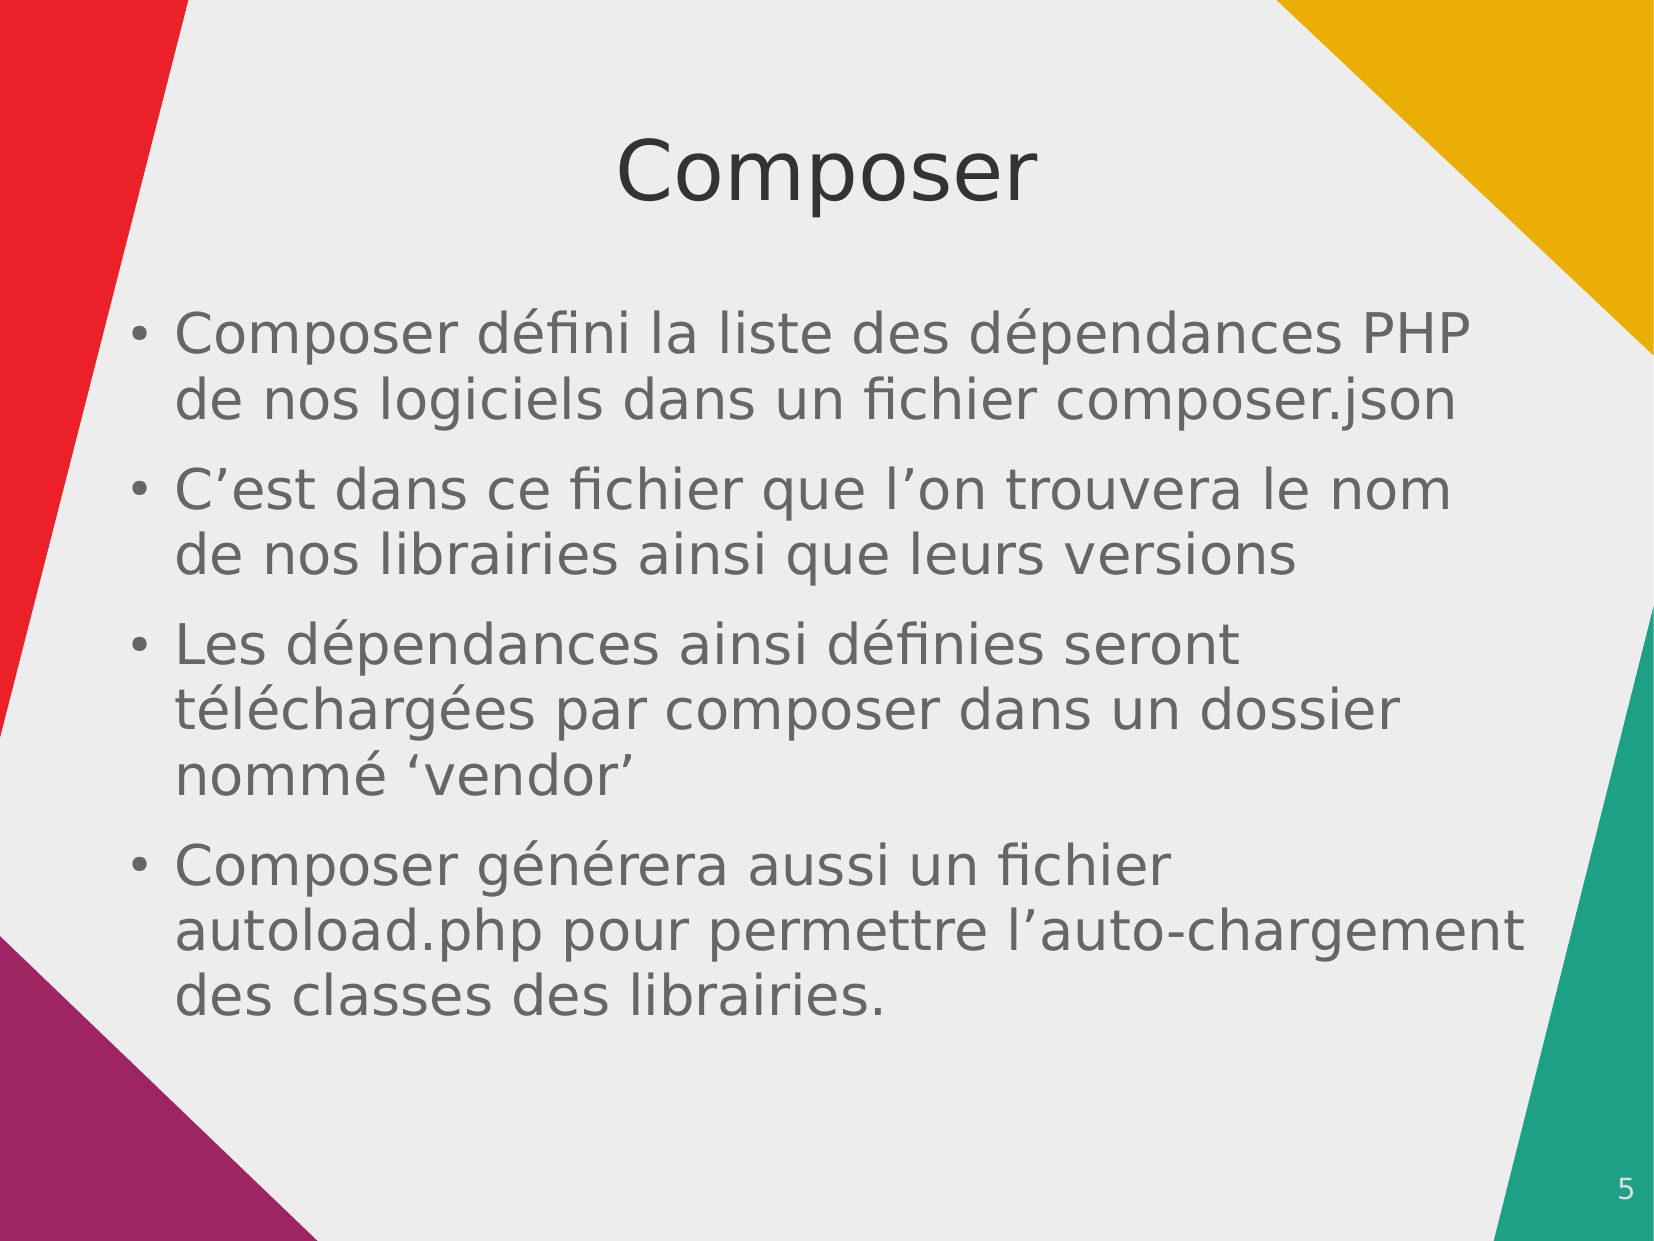

# Composer
Composer défini la liste des dépendances PHP de nos logiciels dans un fichier composer.json
C’est dans ce fichier que l’on trouvera le nom de nos librairies ainsi que leurs versions
Les dépendances ainsi définies seront téléchargées par composer dans un dossier nommé ‘vendor’
Composer générera aussi un fichier autoload.php pour permettre l’auto-chargement des classes des librairies.
5